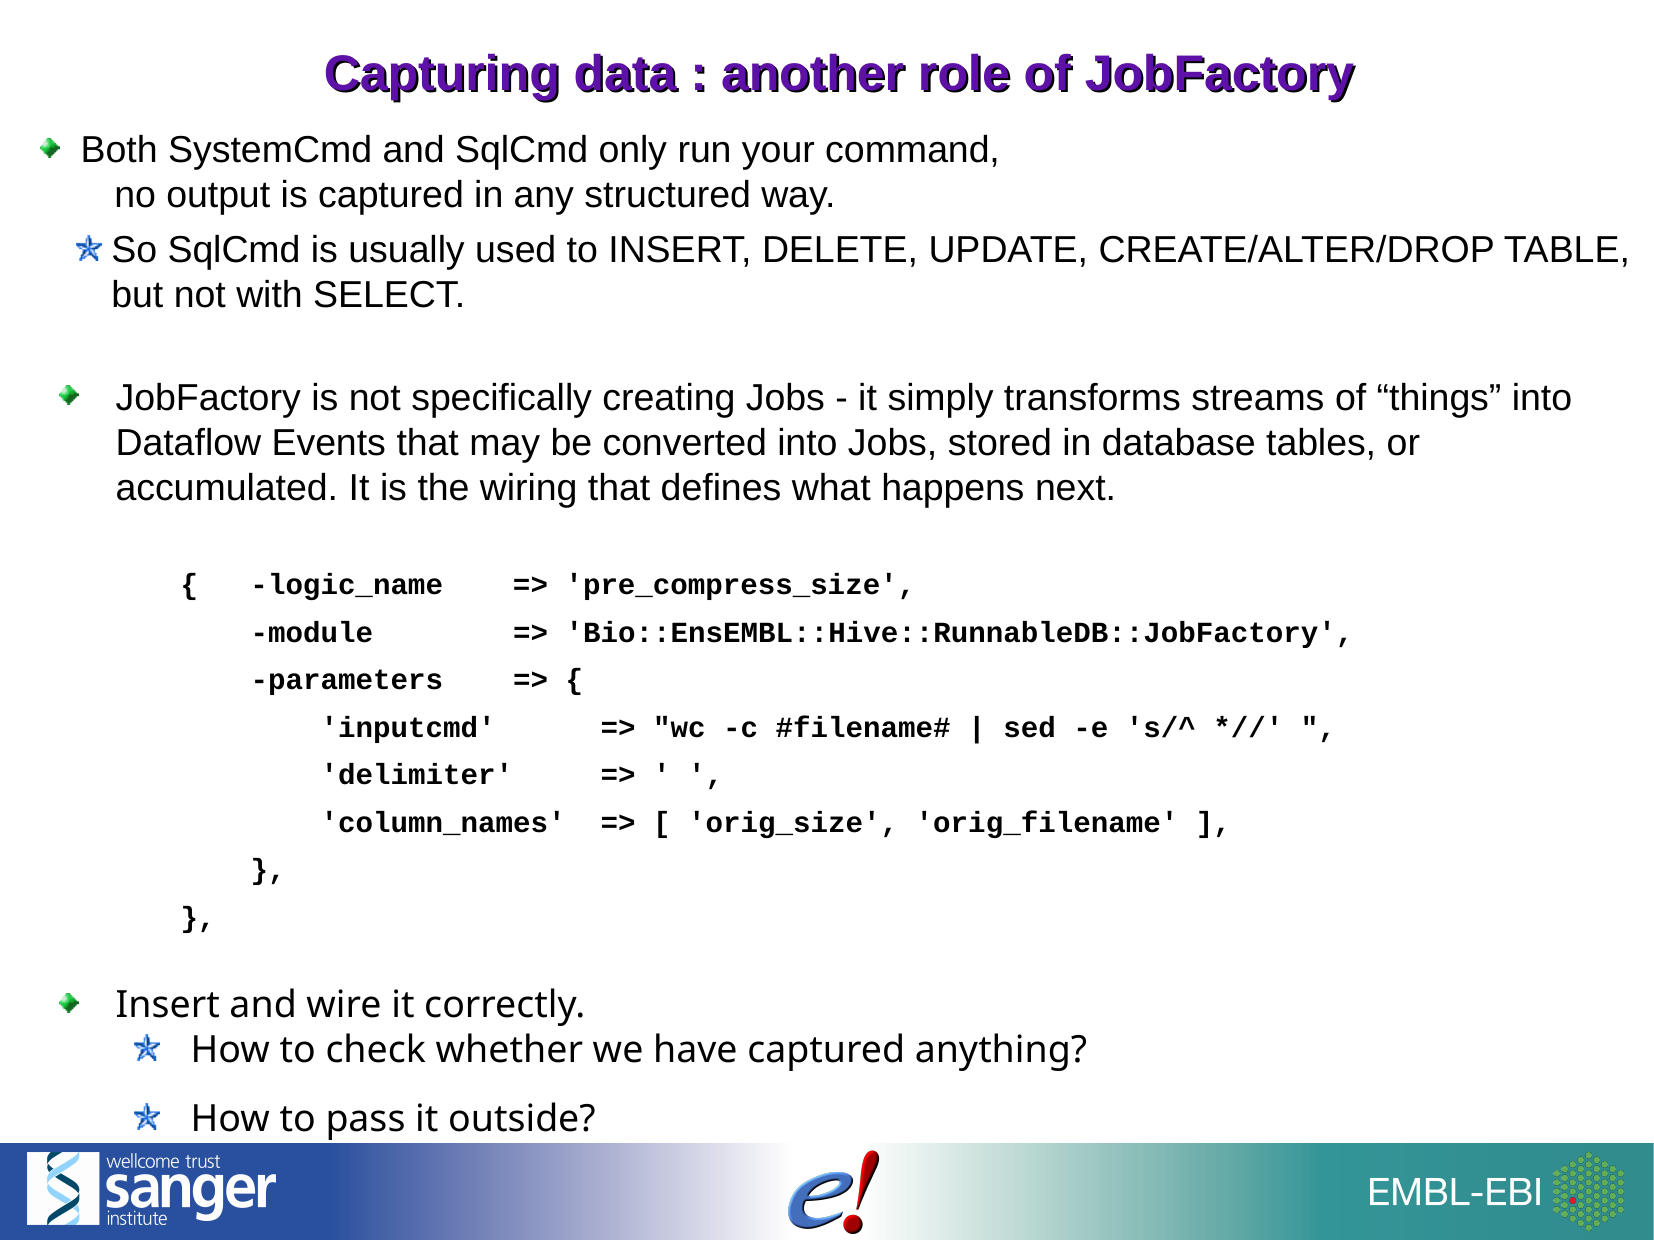

# Capturing data : another role of JobFactory
 Both SystemCmd and SqlCmd only run your command,
	no output is captured in any structured way.
So SqlCmd is usually used to INSERT, DELETE, UPDATE, CREATE/ALTER/DROP TABLE, but not with SELECT.
JobFactory is not specifically creating Jobs - it simply transforms streams of “things” into Dataflow Events that may be converted into Jobs, stored in database tables, or accumulated. It is the wiring that defines what happens next.
 { -logic_name => 'pre_compress_size',
 -module => 'Bio::EnsEMBL::Hive::RunnableDB::JobFactory',
 -parameters => {
 'inputcmd' => "wc -c #filename# | sed -e 's/^ *//' ",
 'delimiter' => ' ',
 'column_names' => [ 'orig_size', 'orig_filename' ],
 },
 },
Insert and wire it correctly.
How to check whether we have captured anything?
How to pass it outside?